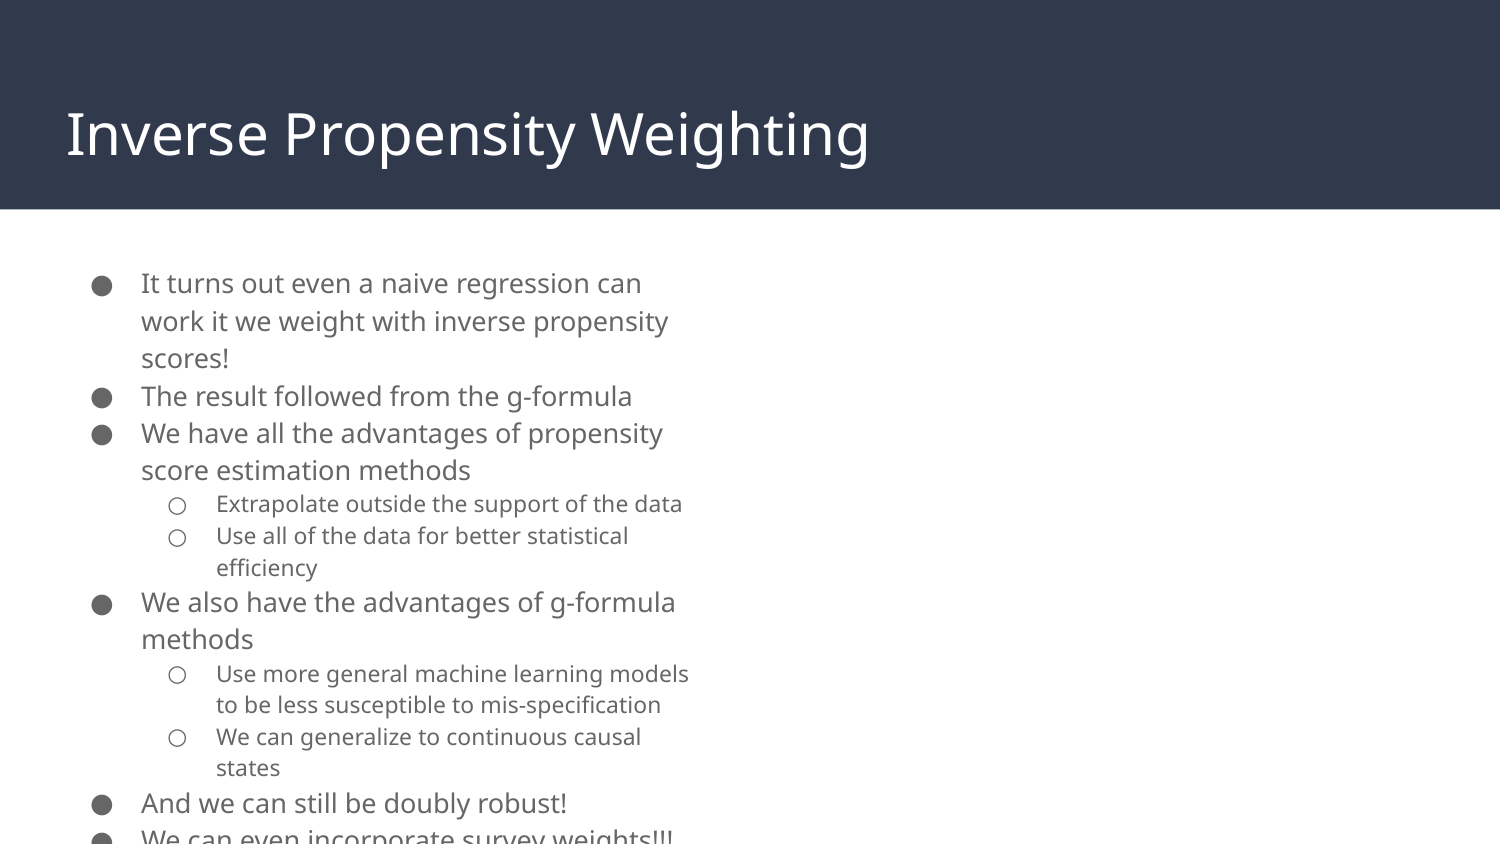

# Inverse Propensity Weighting
It turns out even a naive regression can work it we weight with inverse propensity scores!
The result followed from the g-formula
We have all the advantages of propensity score estimation methods
Extrapolate outside the support of the data
Use all of the data for better statistical efficiency
We also have the advantages of g-formula methods
Use more general machine learning models to be less susceptible to mis-specification
We can generalize to continuous causal states
And we can still be doubly robust!
We can even incorporate survey weights!!!